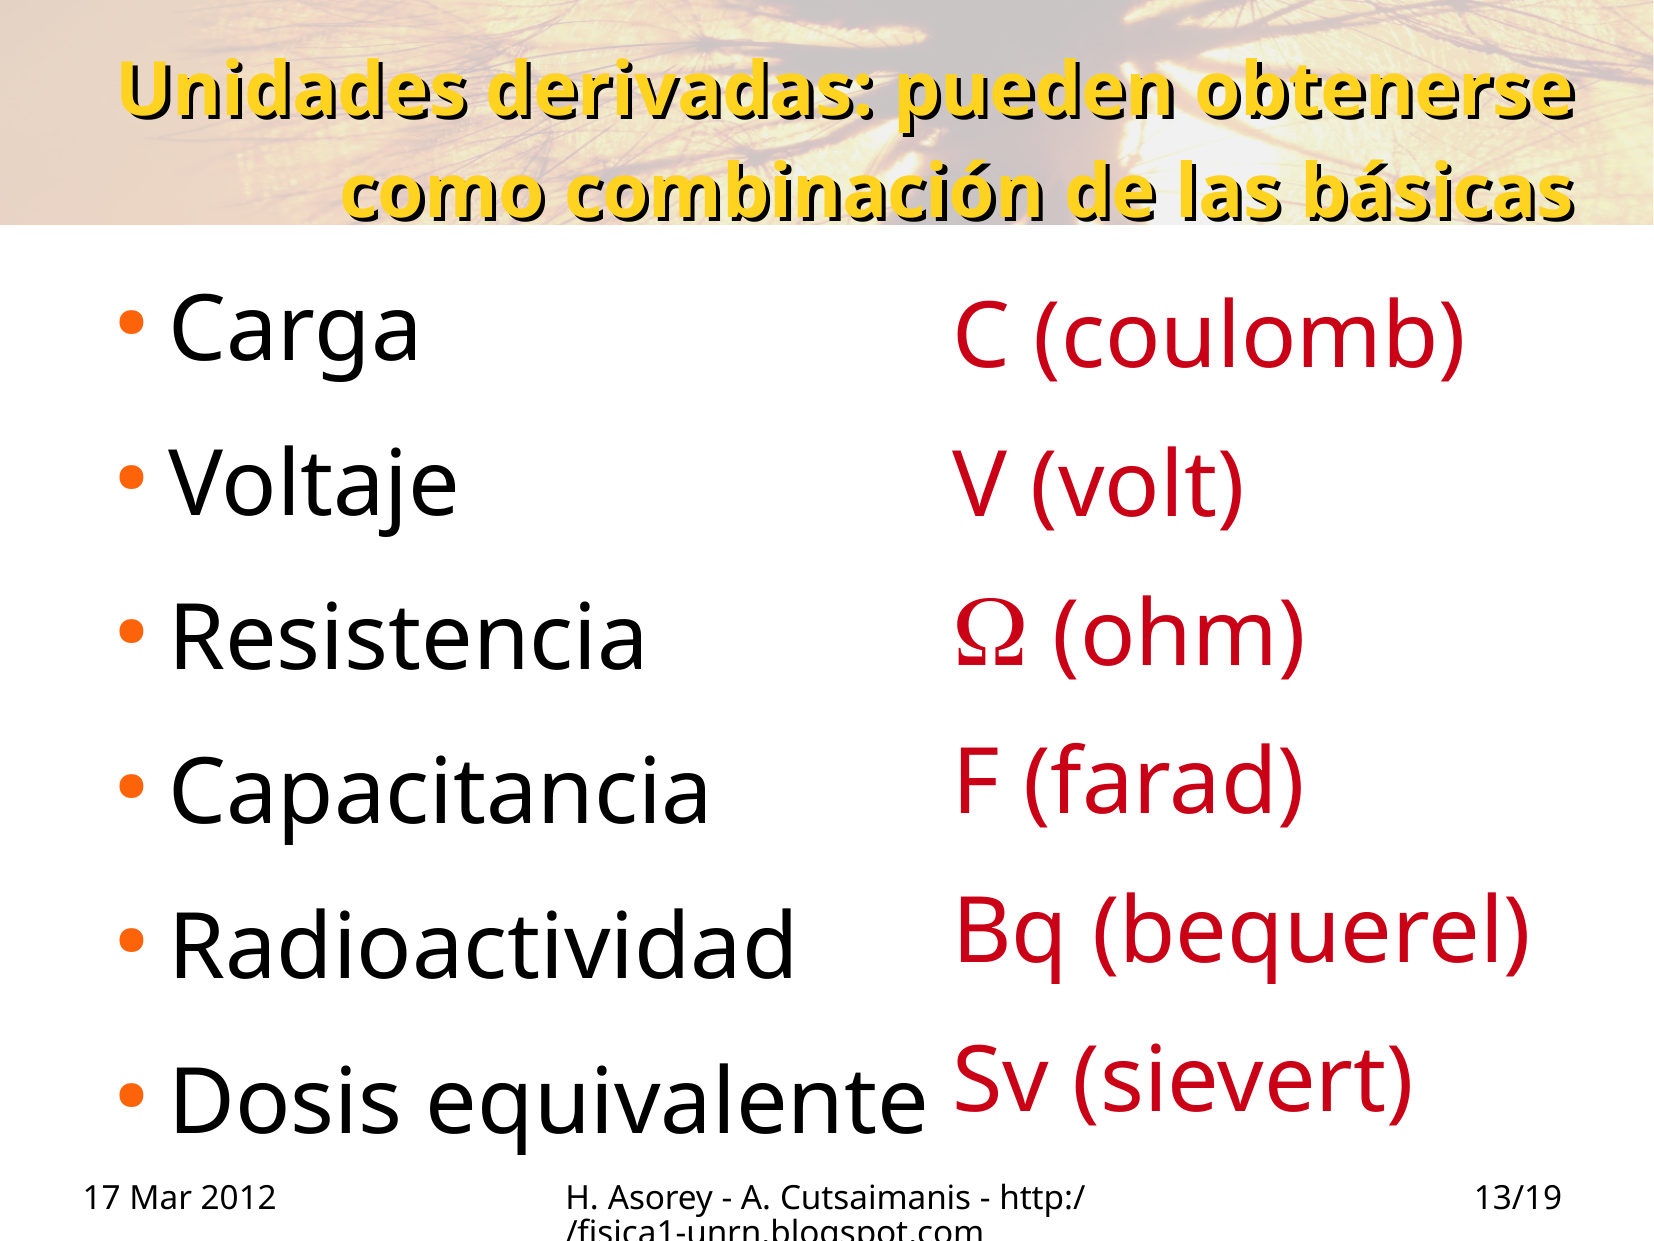

# Unidades derivadas: pueden obtenerse como combinación de las básicas
Carga
Voltaje
Resistencia
Capacitancia
Radioactividad
Dosis equivalente
C (coulomb)
V (volt)
 (ohm)
F (farad)
Bq (bequerel)
Sv (sievert)
17 Mar 2012
H. Asorey - A. Cutsaimanis - http://fisica1-unrn.blogspot.com
13